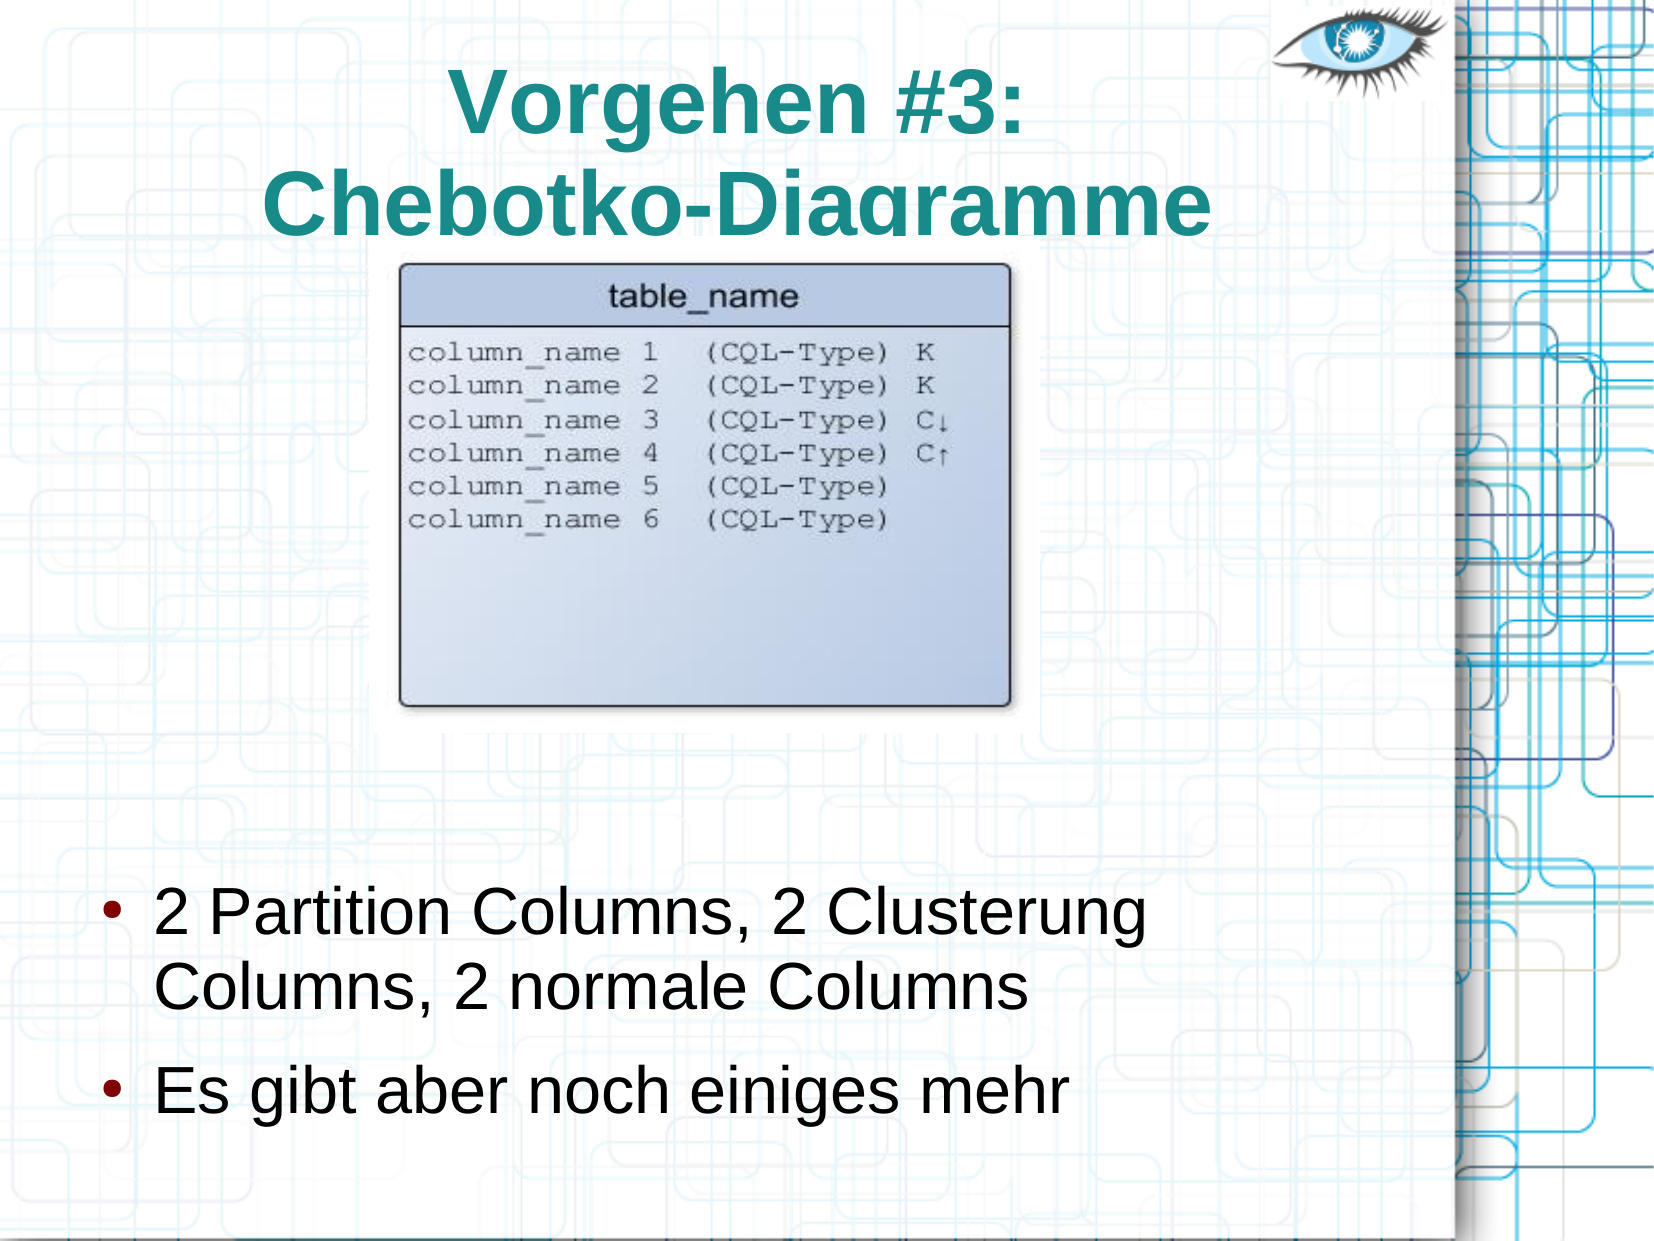

# Vorgehen #3: Chebotko-Diagramme
2 Partition Columns, 2 Clusterung Columns, 2 normale Columns
Es gibt aber noch einiges mehr